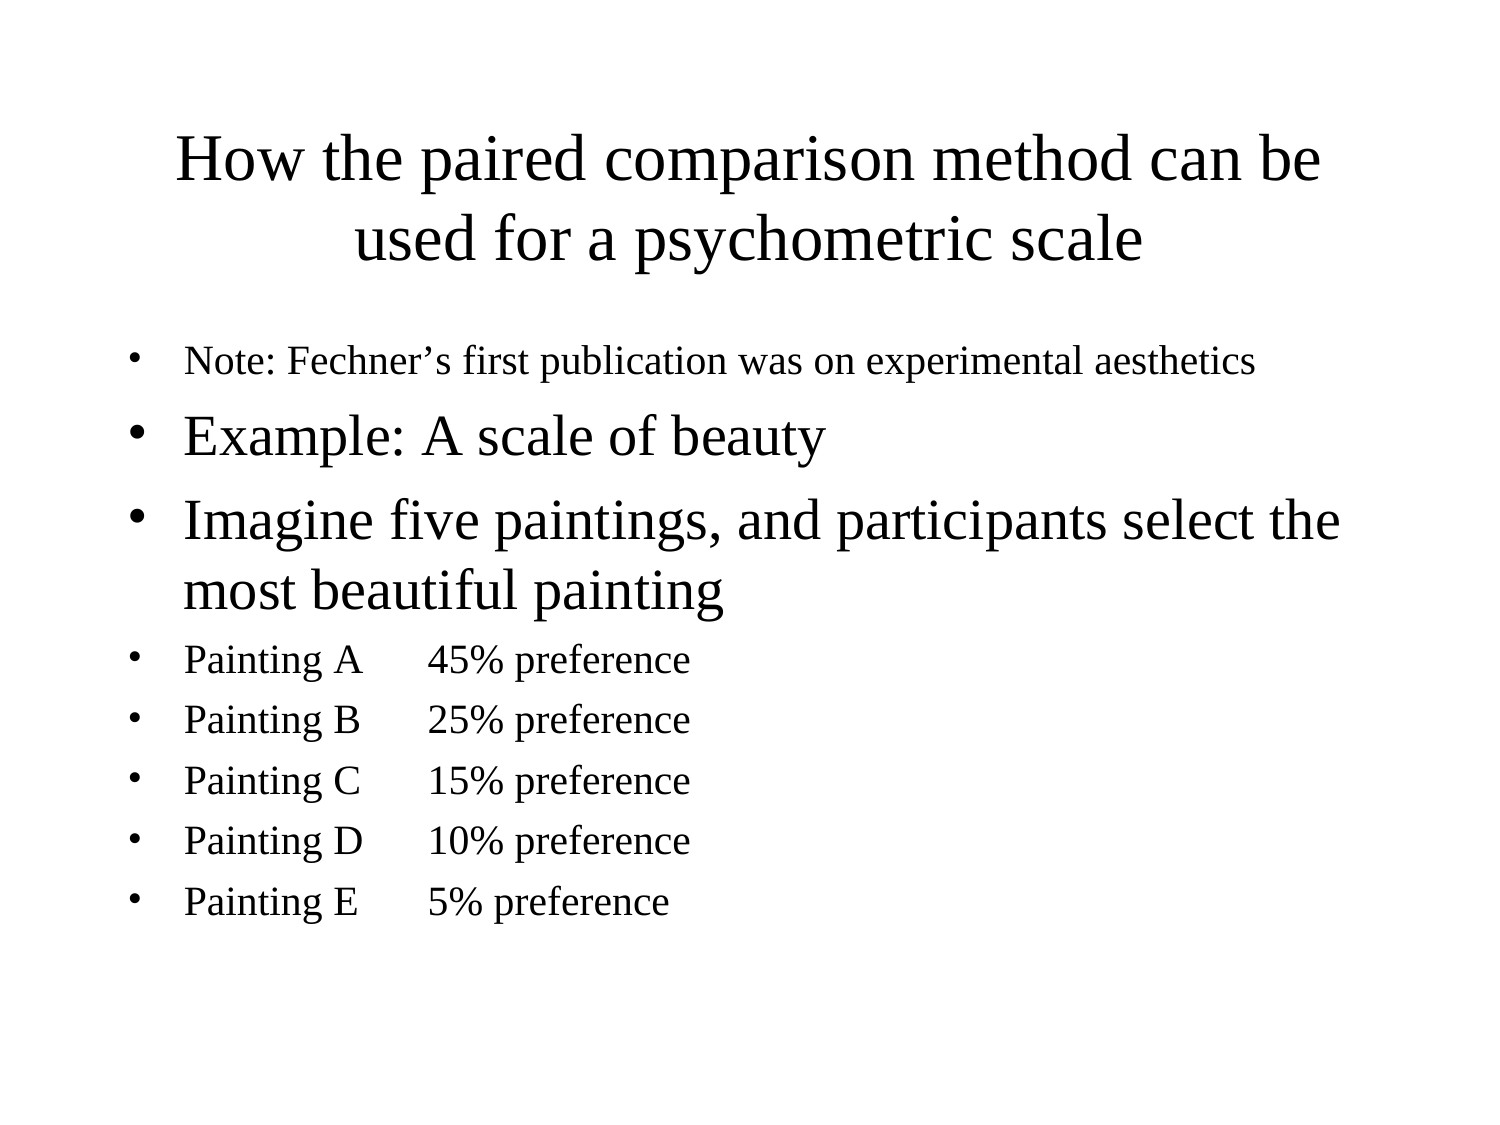

# How the paired comparison method can be used for a psychometric scale
Note: Fechner’s first publication was on experimental aesthetics
Example: A scale of beauty
Imagine five paintings, and participants select the most beautiful painting
Painting A	45% preference
Painting B	25% preference
Painting C	15% preference
Painting D	10% preference
Painting E	5% preference